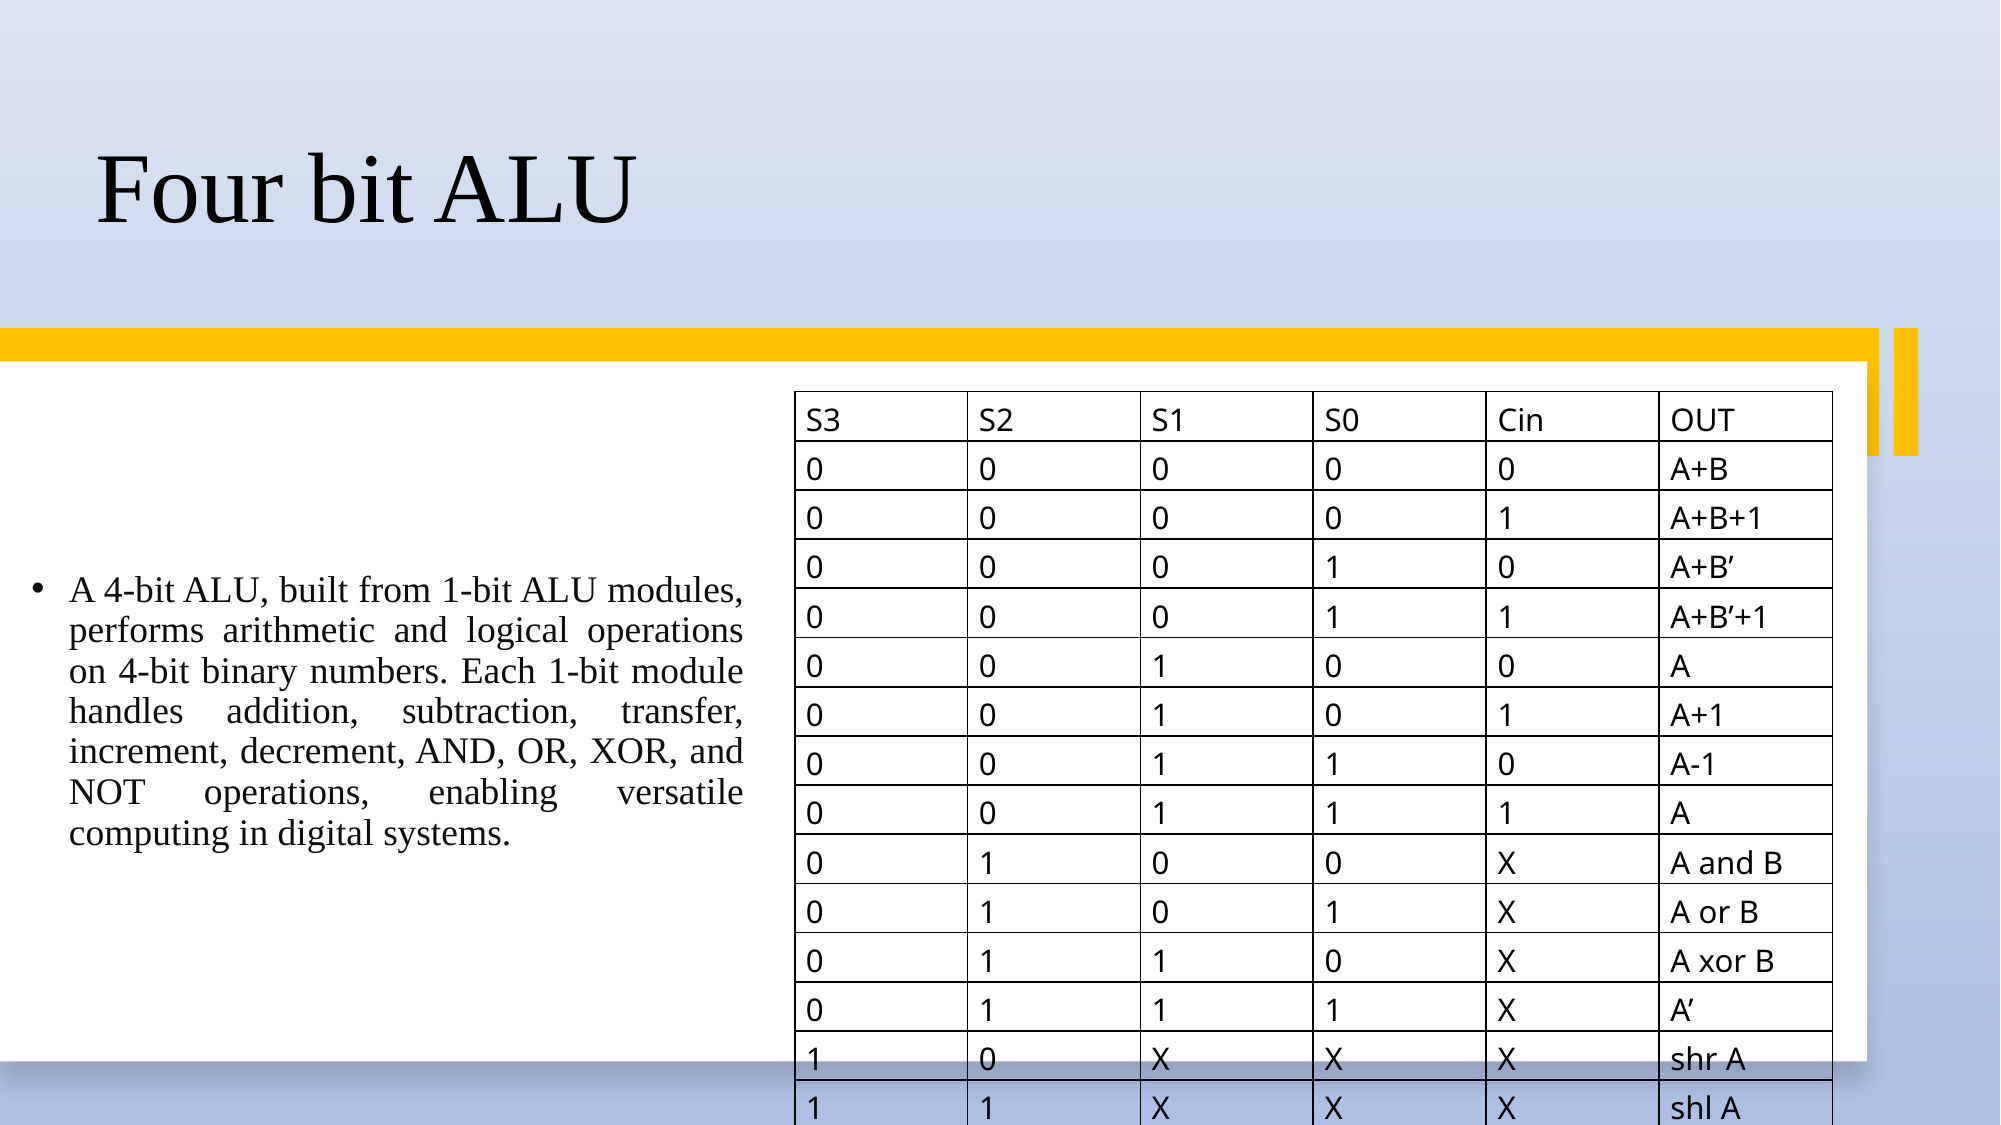

# Four bit ALU
| S3 | S2 | S1 | S0 | Cin | OUT |
| --- | --- | --- | --- | --- | --- |
| 0 | 0 | 0 | 0 | 0 | A+B |
| 0 | 0 | 0 | 0 | 1 | A+B+1 |
| 0 | 0 | 0 | 1 | 0 | A+B’ |
| 0 | 0 | 0 | 1 | 1 | A+B’+1 |
| 0 | 0 | 1 | 0 | 0 | A |
| 0 | 0 | 1 | 0 | 1 | A+1 |
| 0 | 0 | 1 | 1 | 0 | A-1 |
| 0 | 0 | 1 | 1 | 1 | A |
| 0 | 1 | 0 | 0 | X | A and B |
| 0 | 1 | 0 | 1 | X | A or B |
| 0 | 1 | 1 | 0 | X | A xor B |
| 0 | 1 | 1 | 1 | X | A’ |
| 1 | 0 | X | X | X | shr A |
| 1 | 1 | X | X | X | shl A |
A 4-bit ALU, built from 1-bit ALU modules, performs arithmetic and logical operations on 4-bit binary numbers. Each 1-bit module handles addition, subtraction, transfer, increment, decrement, AND, OR, XOR, and NOT operations, enabling versatile computing in digital systems.